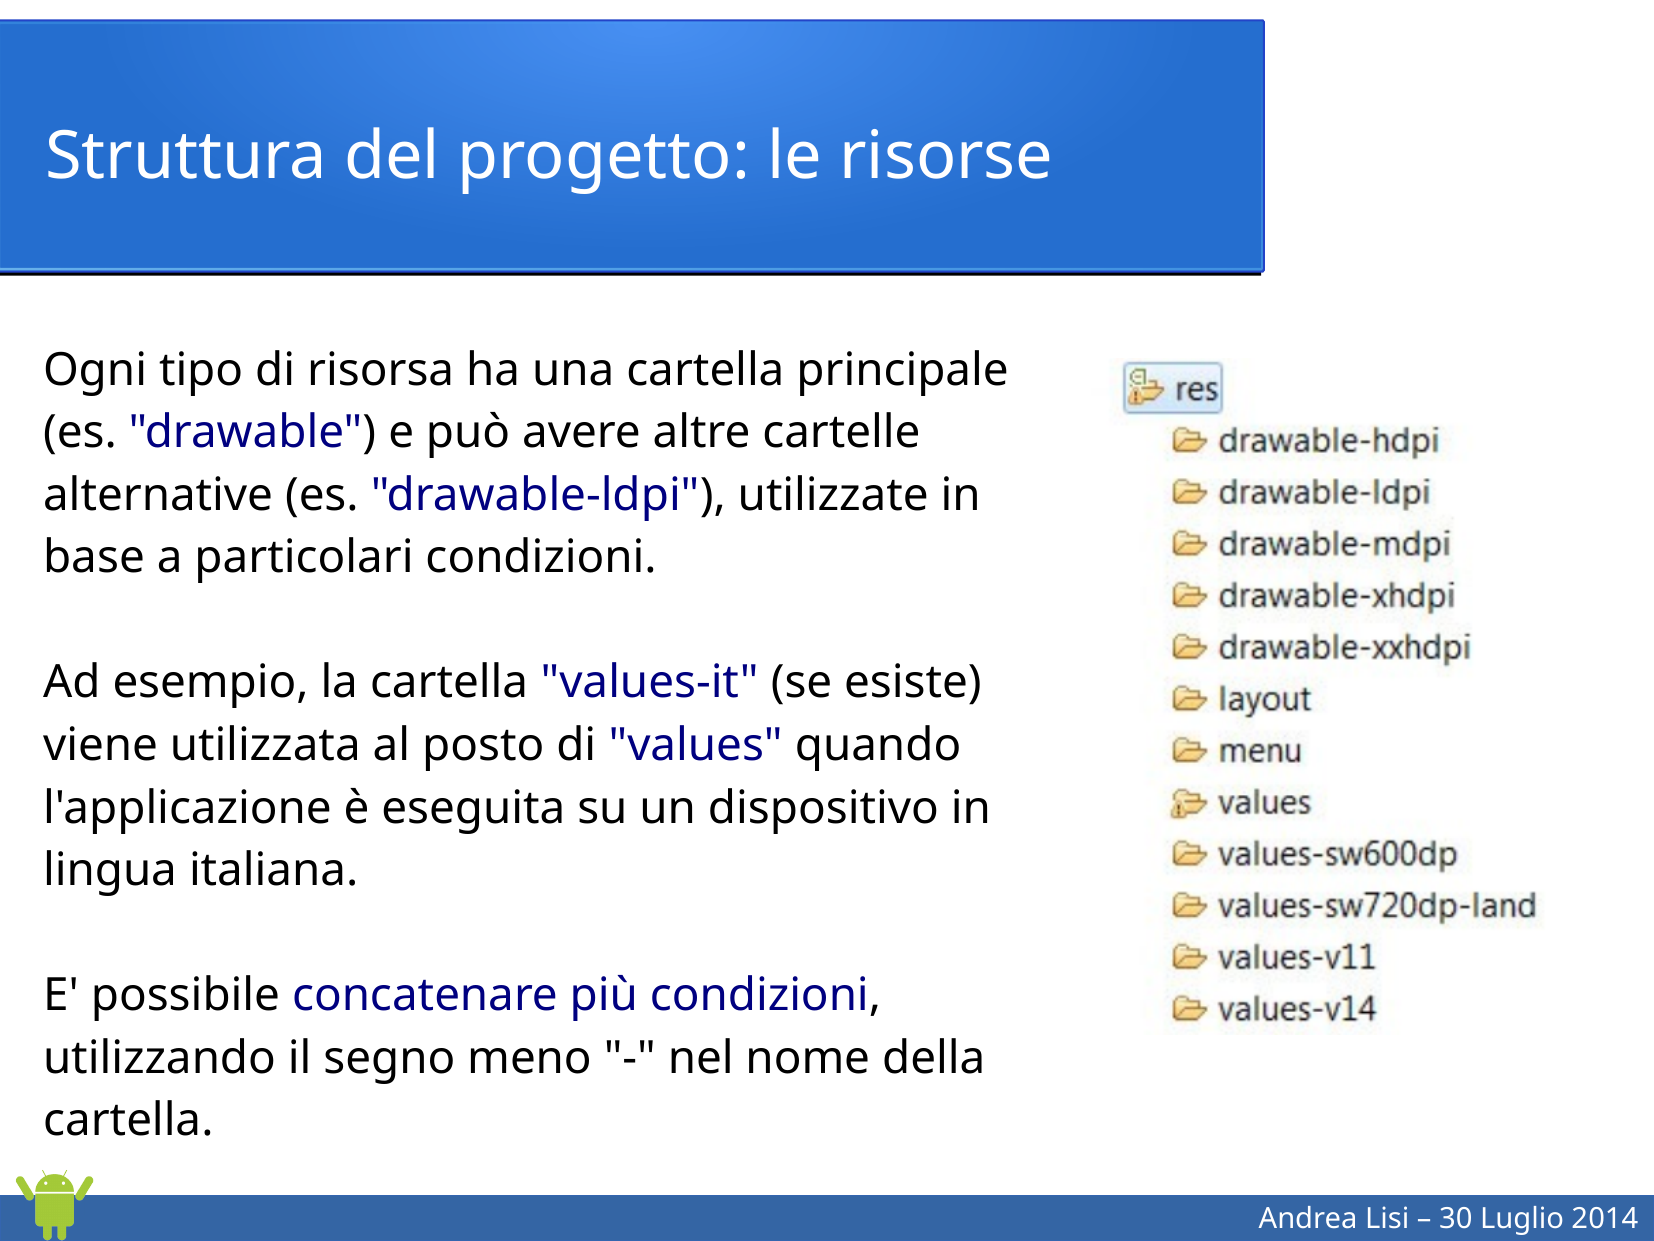

# Struttura del progetto: le risorse
Ogni tipo di risorsa ha una cartella principale
(es. "drawable") e può avere altre cartelle alternative (es. "drawable-ldpi"), utilizzate in base a particolari condizioni.
Ad esempio, la cartella "values-it" (se esiste) viene utilizzata al posto di "values" quando l'applicazione è eseguita su un dispositivo in lingua italiana.
E' possibile concatenare più condizioni, utilizzando il segno meno "-" nel nome della cartella.
Andrea Lisi – 30 Luglio 2014